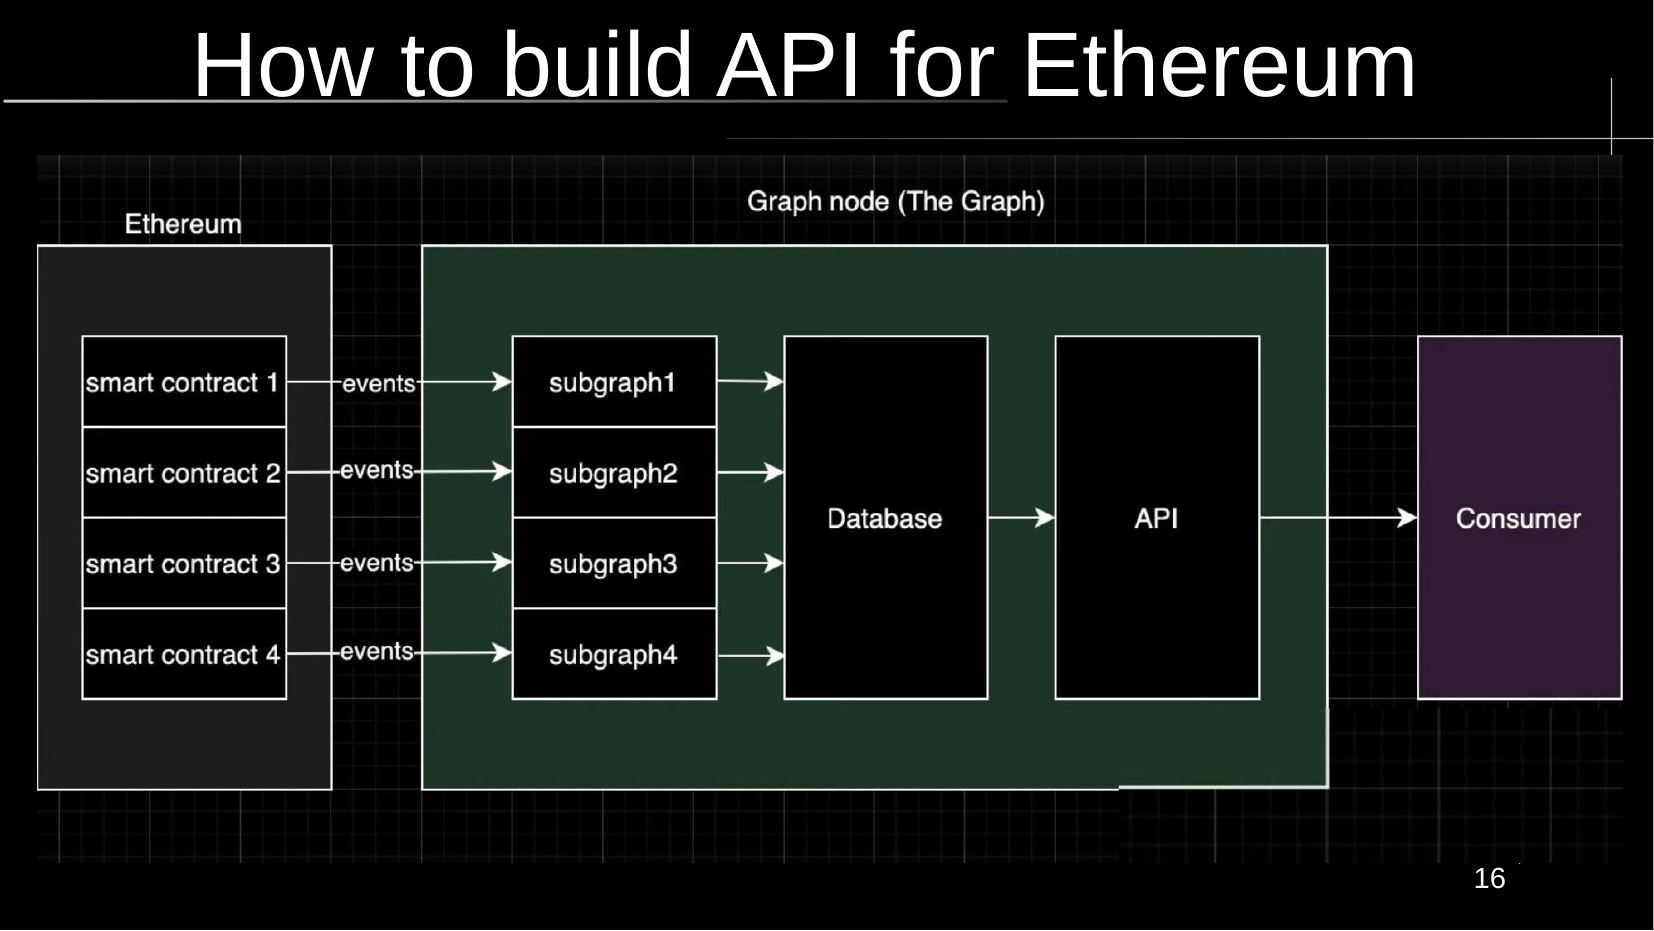

# How to build API for Ethereum
16